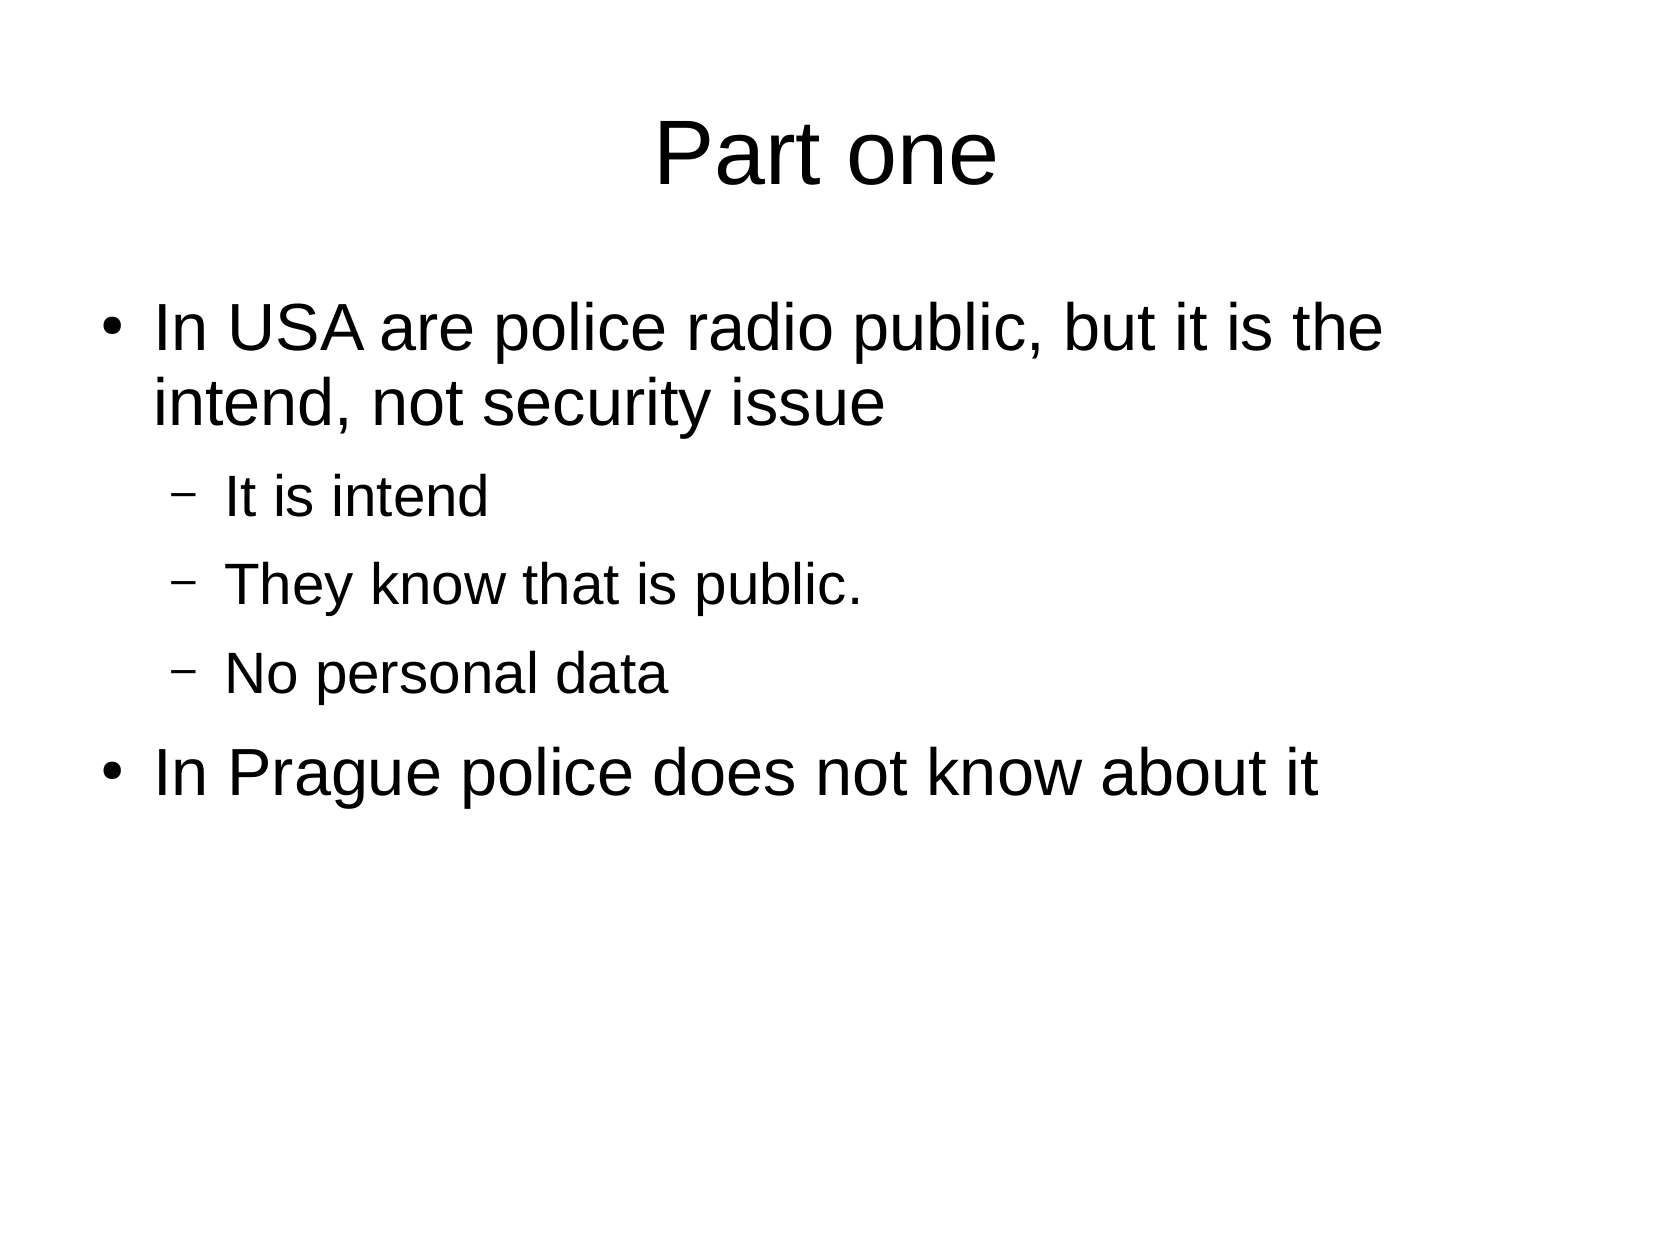

# Part one
In USA are police radio public, but it is the intend, not security issue
It is intend
They know that is public.
No personal data
In Prague police does not know about it